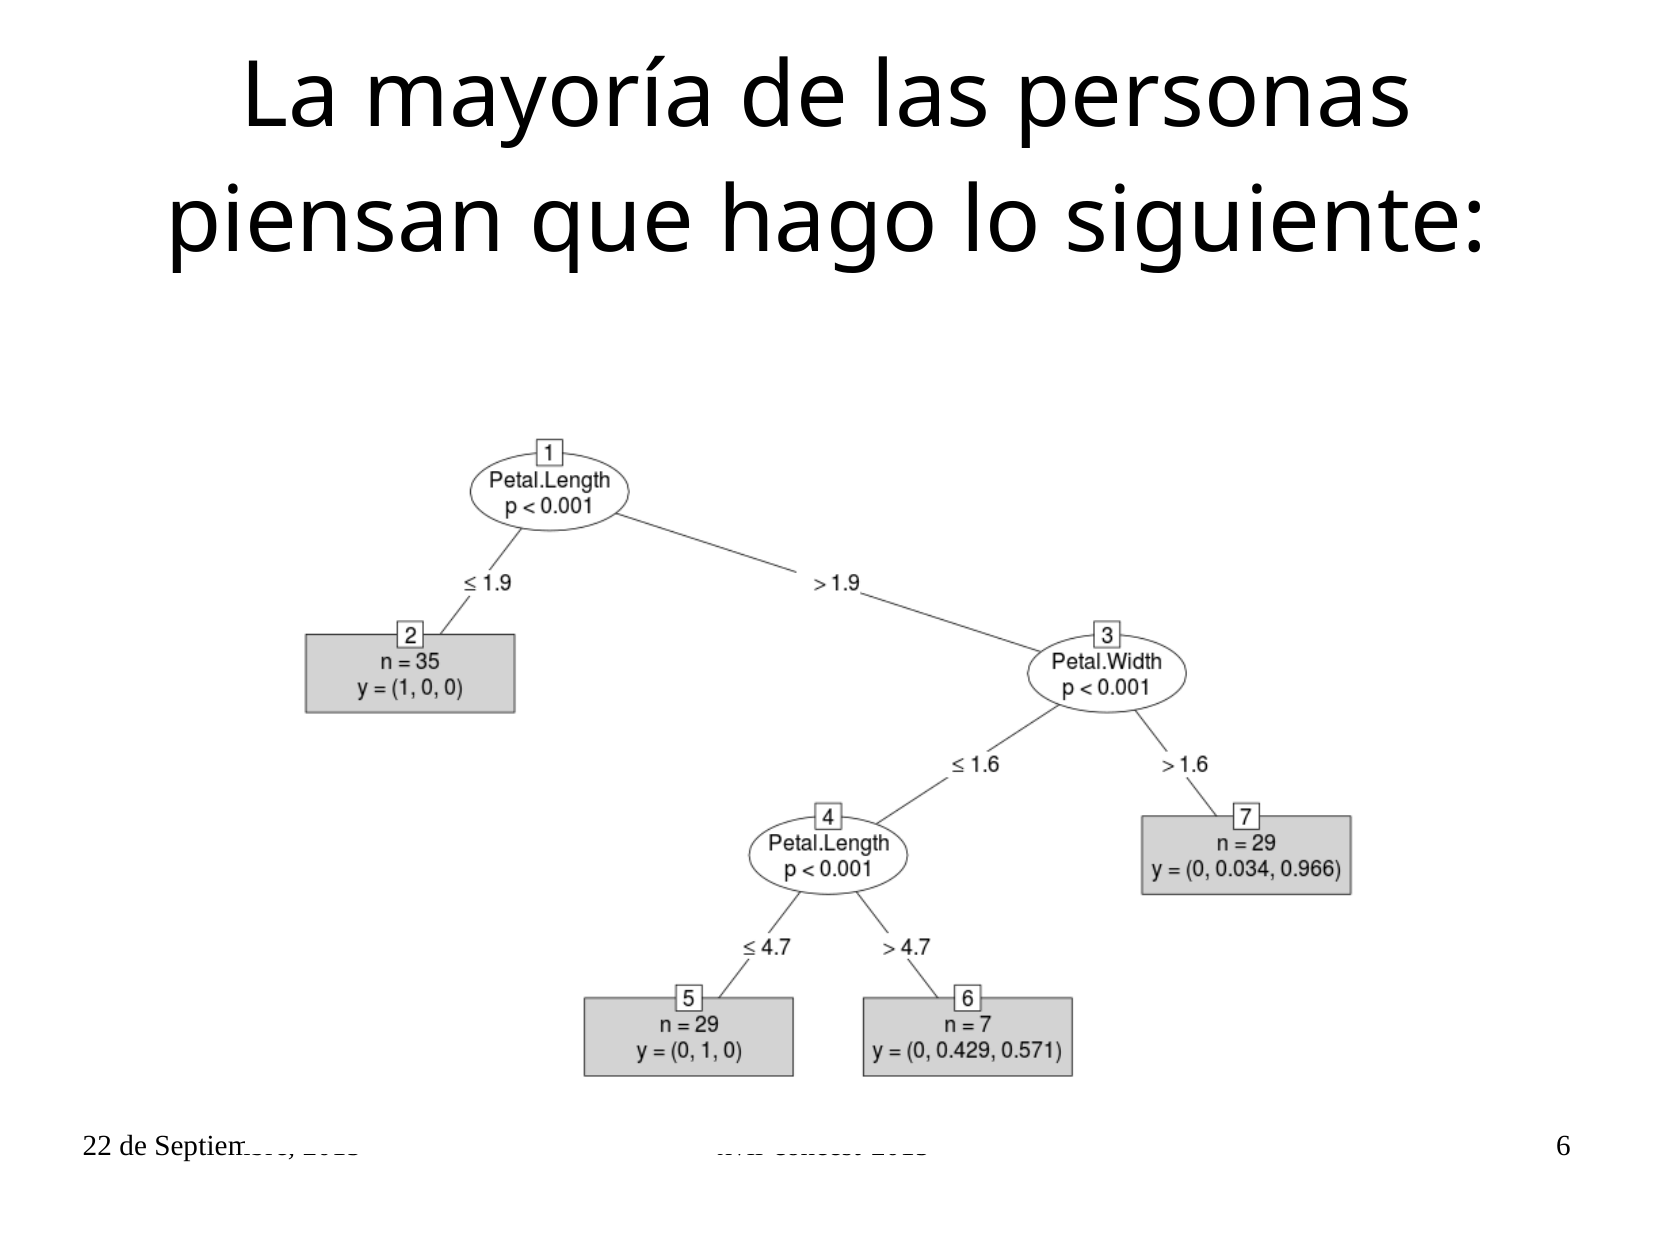

# La mayoría de las personas piensan que hago lo siguiente:
22 de Septiembre, 2015
xvii-coneest-2015
6